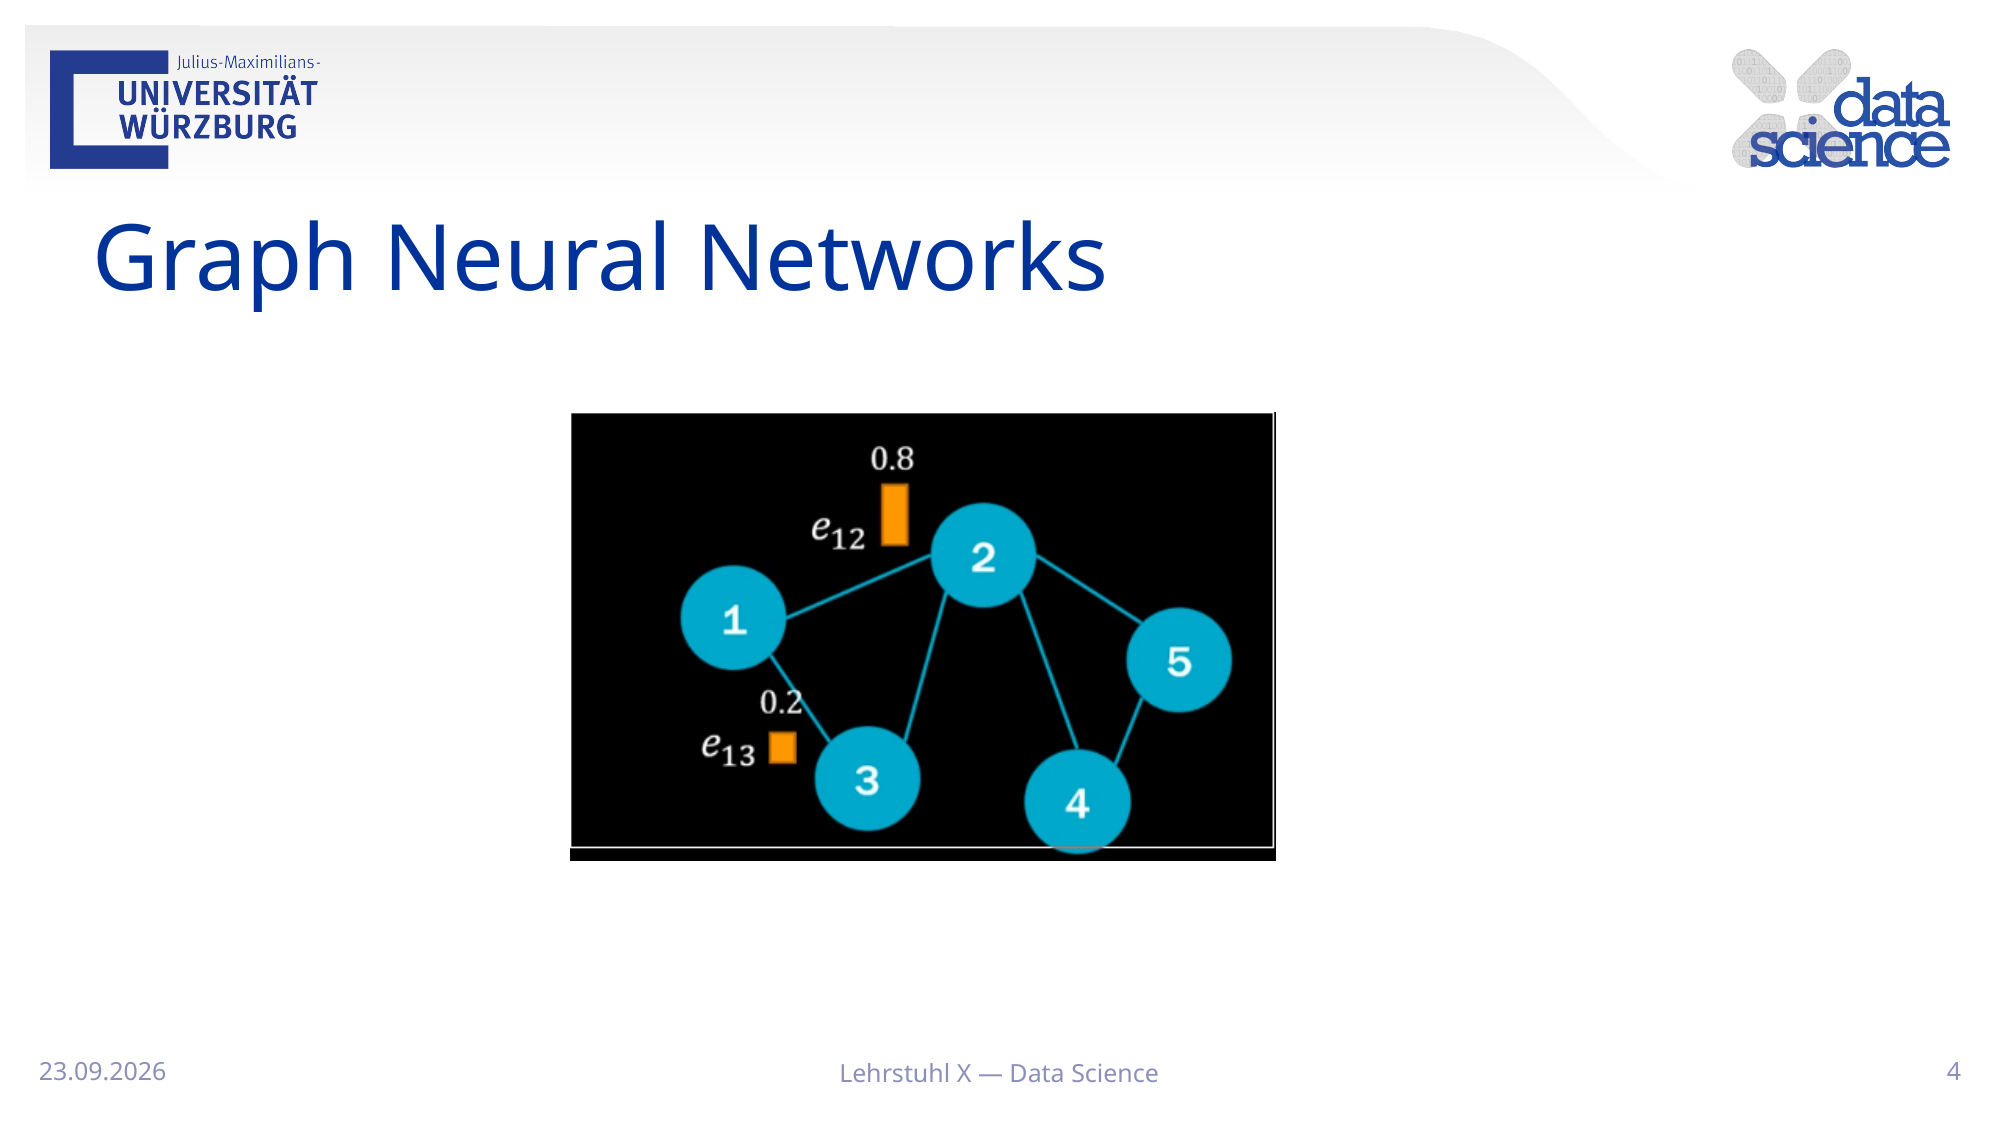

# Graph Neural Networks
Lehrstuhl X — Data Science